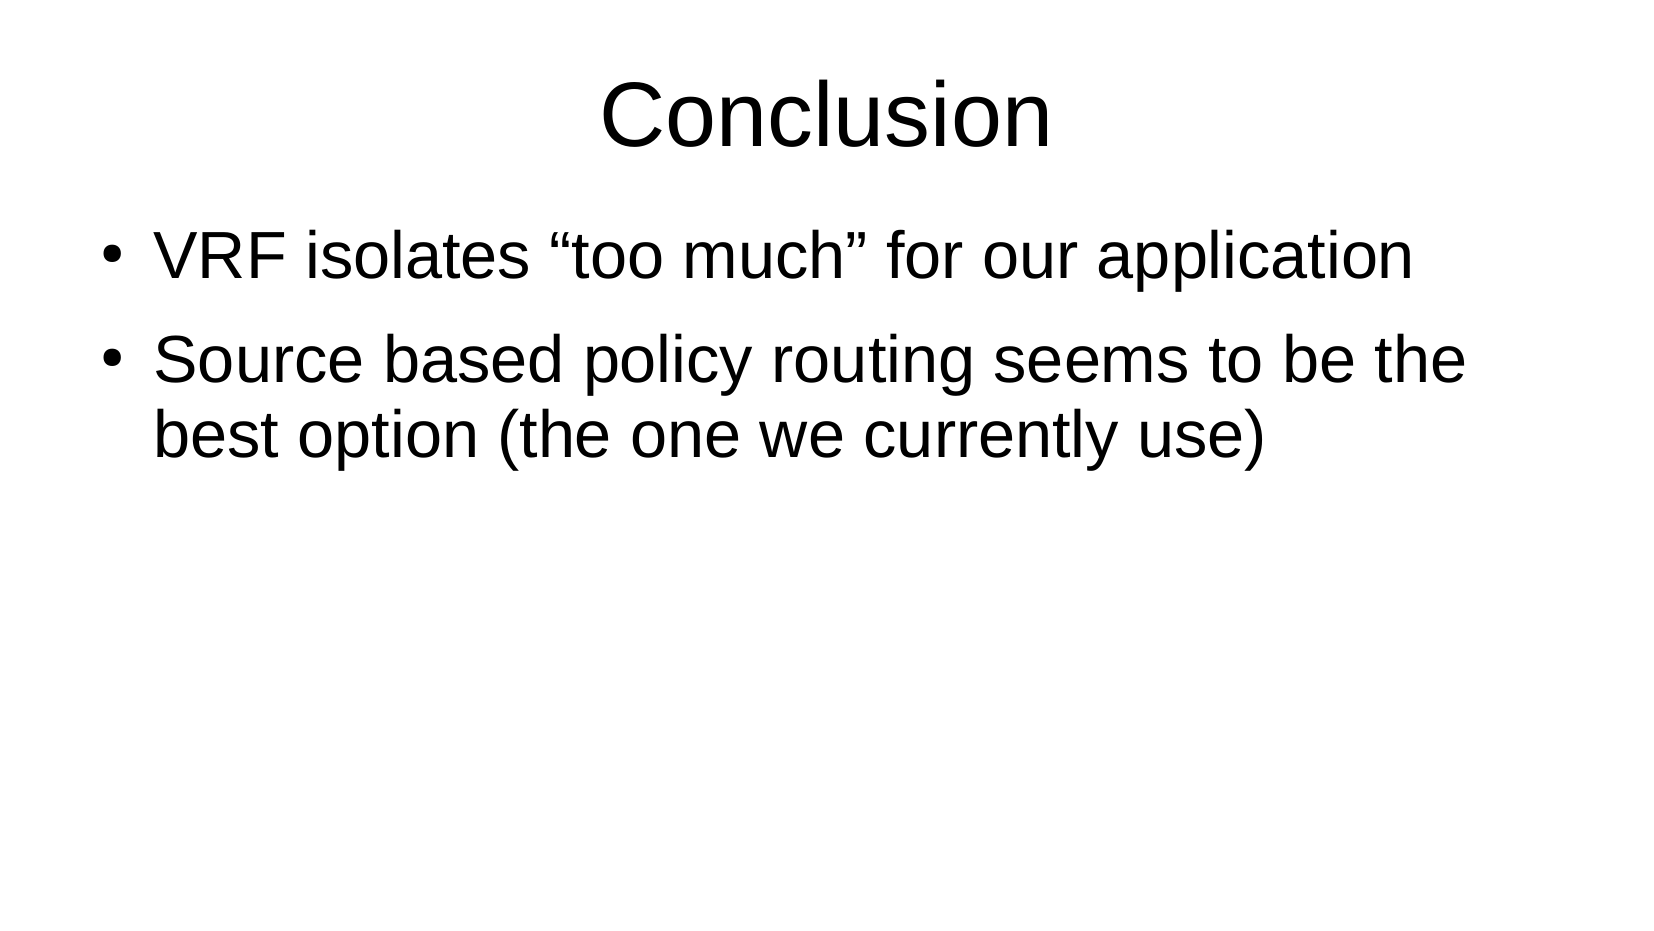

# Conclusion
VRF isolates “too much” for our application
Source based policy routing seems to be the best option (the one we currently use)